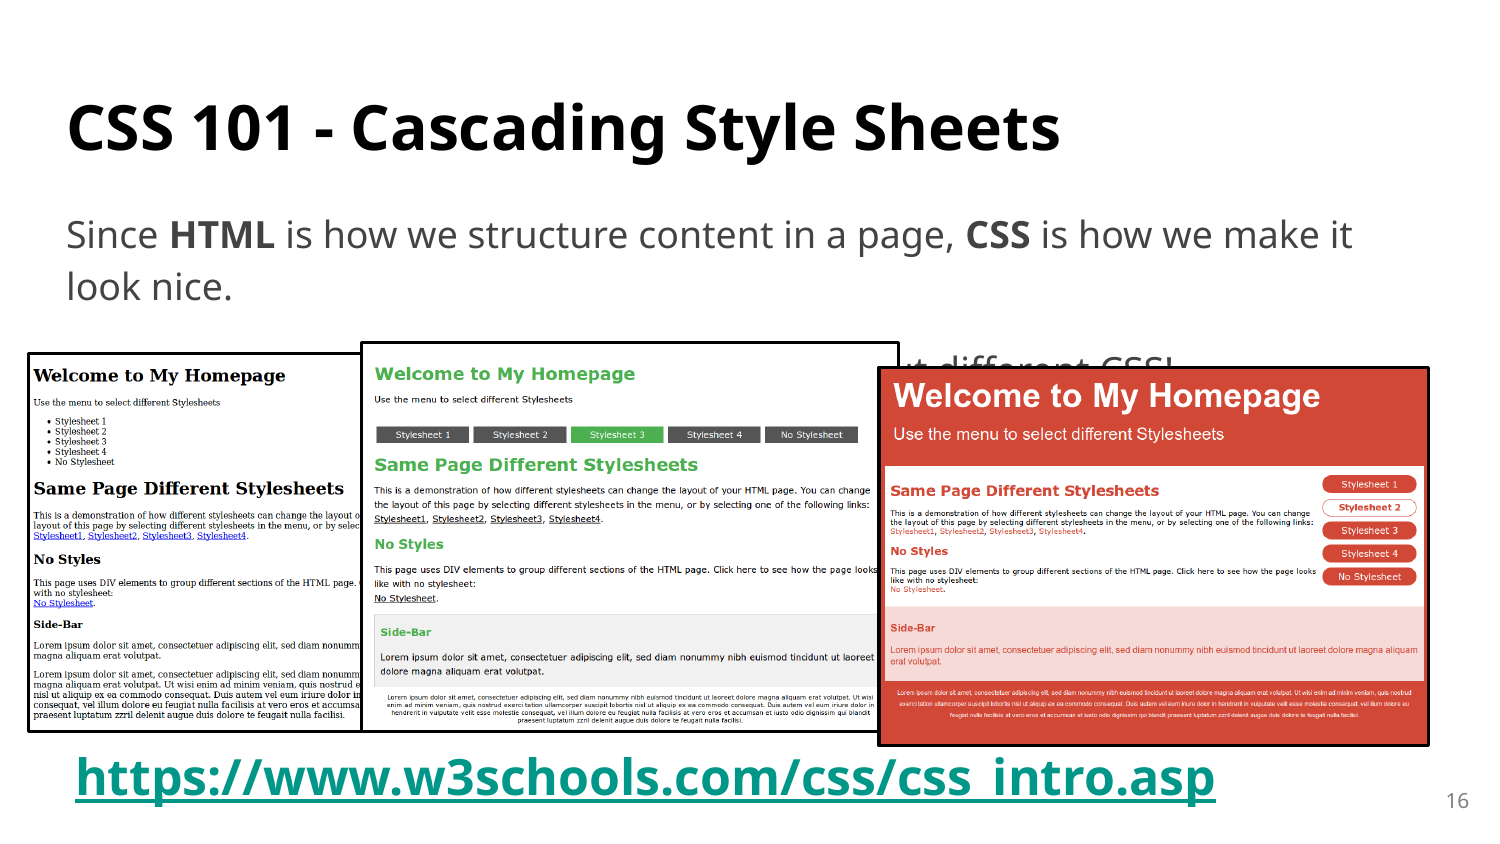

# CSS 101 - Cascading Style Sheets
Since HTML is how we structure content in a page, CSS is how we make it look nice.
Each of these are made with the same HTML, but different CSS!
https://www.w3schools.com/css/css_intro.asp